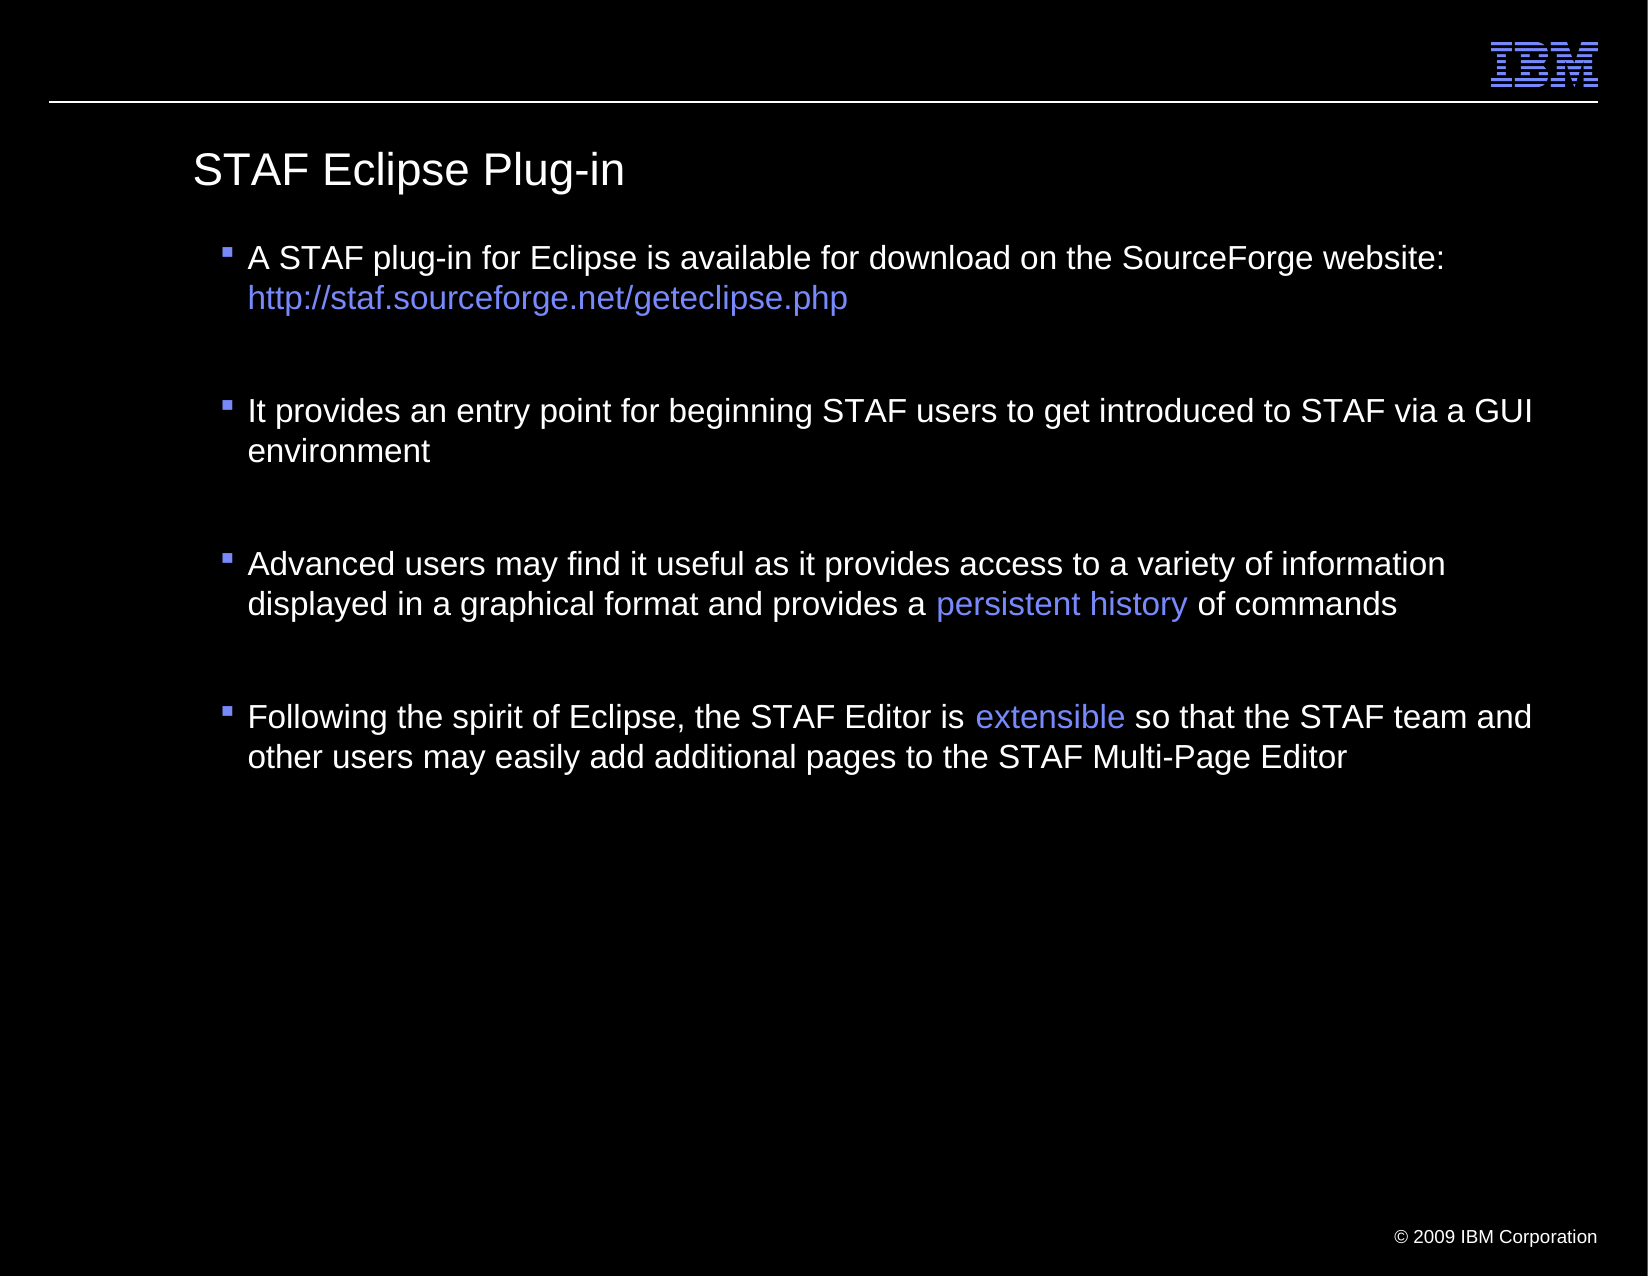

# STAF Eclipse Plug-in
A STAF plug-in for Eclipse is available for download on the SourceForge website: http://staf.sourceforge.net/geteclipse.php
It provides an entry point for beginning STAF users to get introduced to STAF via a GUI environment
Advanced users may find it useful as it provides access to a variety of information displayed in a graphical format and provides a persistent history of commands
Following the spirit of Eclipse, the STAF Editor is extensible so that the STAF team and other users may easily add additional pages to the STAF Multi-Page Editor